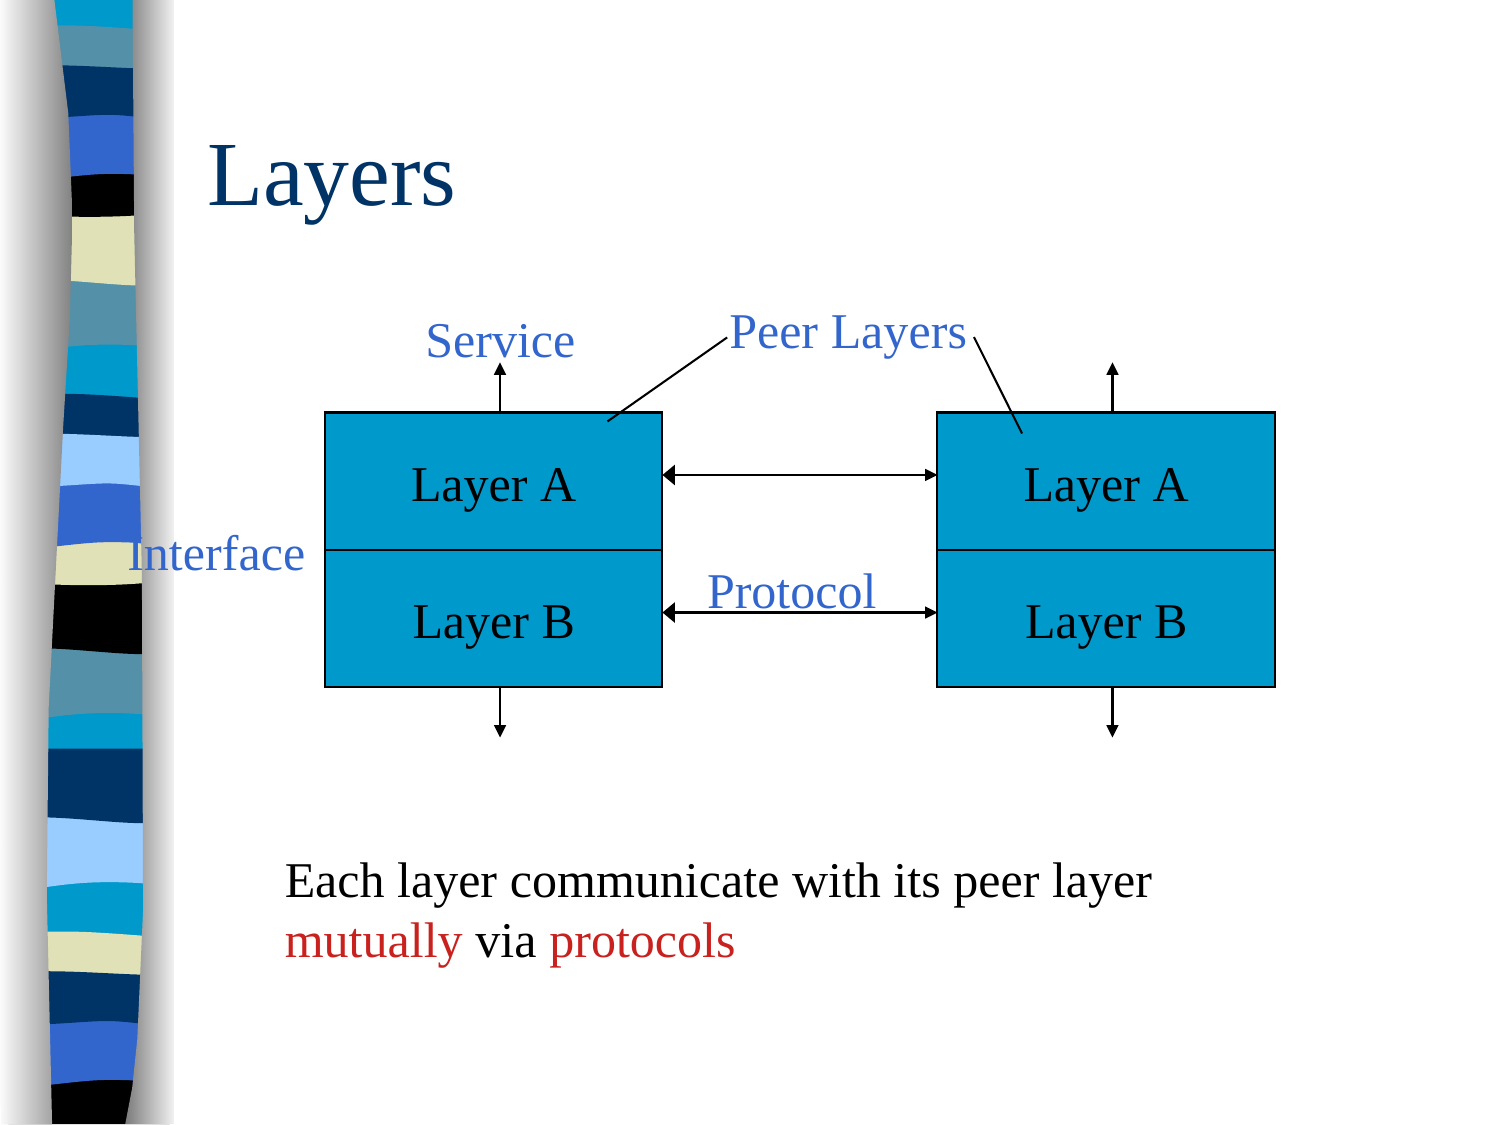

# Layers
Peer Layers
Service
Layer A
Layer A
Interface
Layer B
Layer B
Protocol
Each layer communicate with its peer layer mutually via protocols